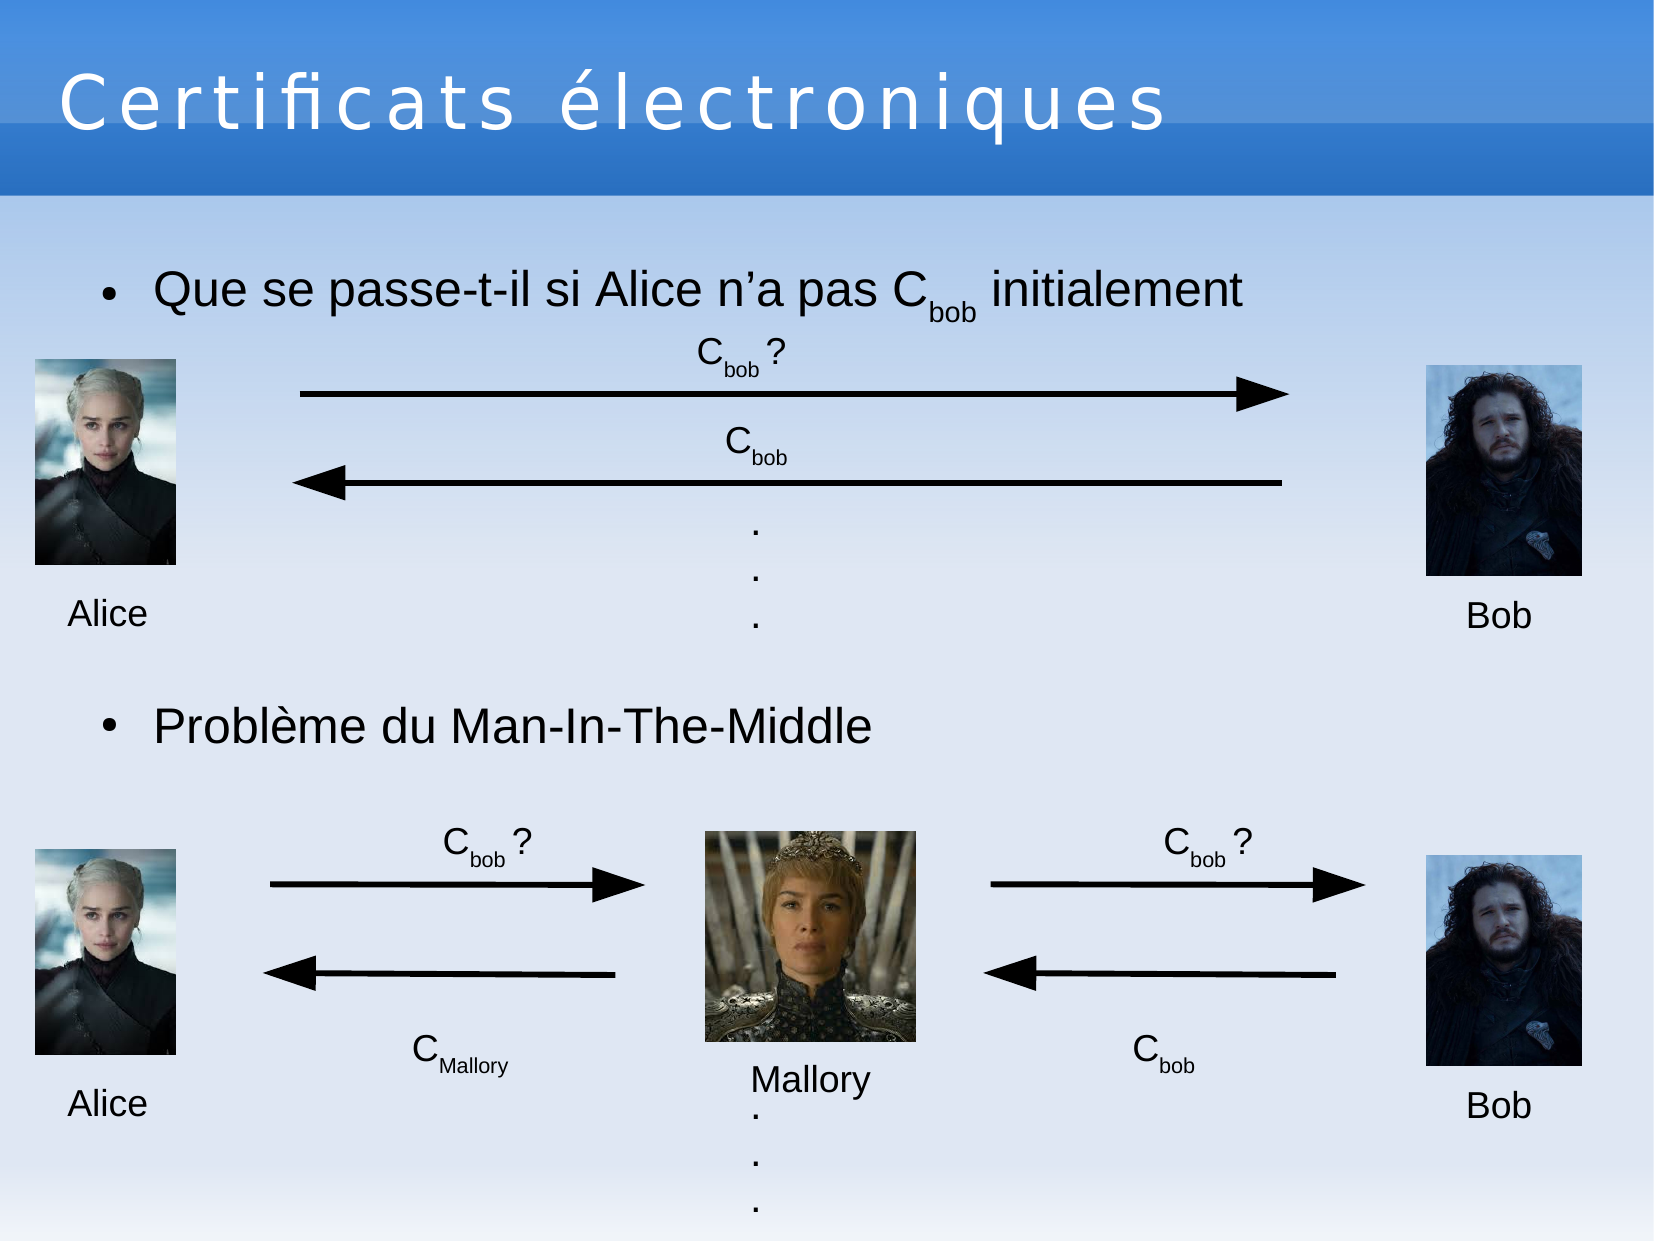

# Certificats électroniques
Que se passe-t-il si Alice n’a pas Cbob initialement
Cbob ?
Cbob
.
.
.
Alice
Bob
Problème du Man-In-The-Middle
Cbob ?
Cbob ?
CMallory
Cbob
Mallory
.
.
.
Alice
Bob